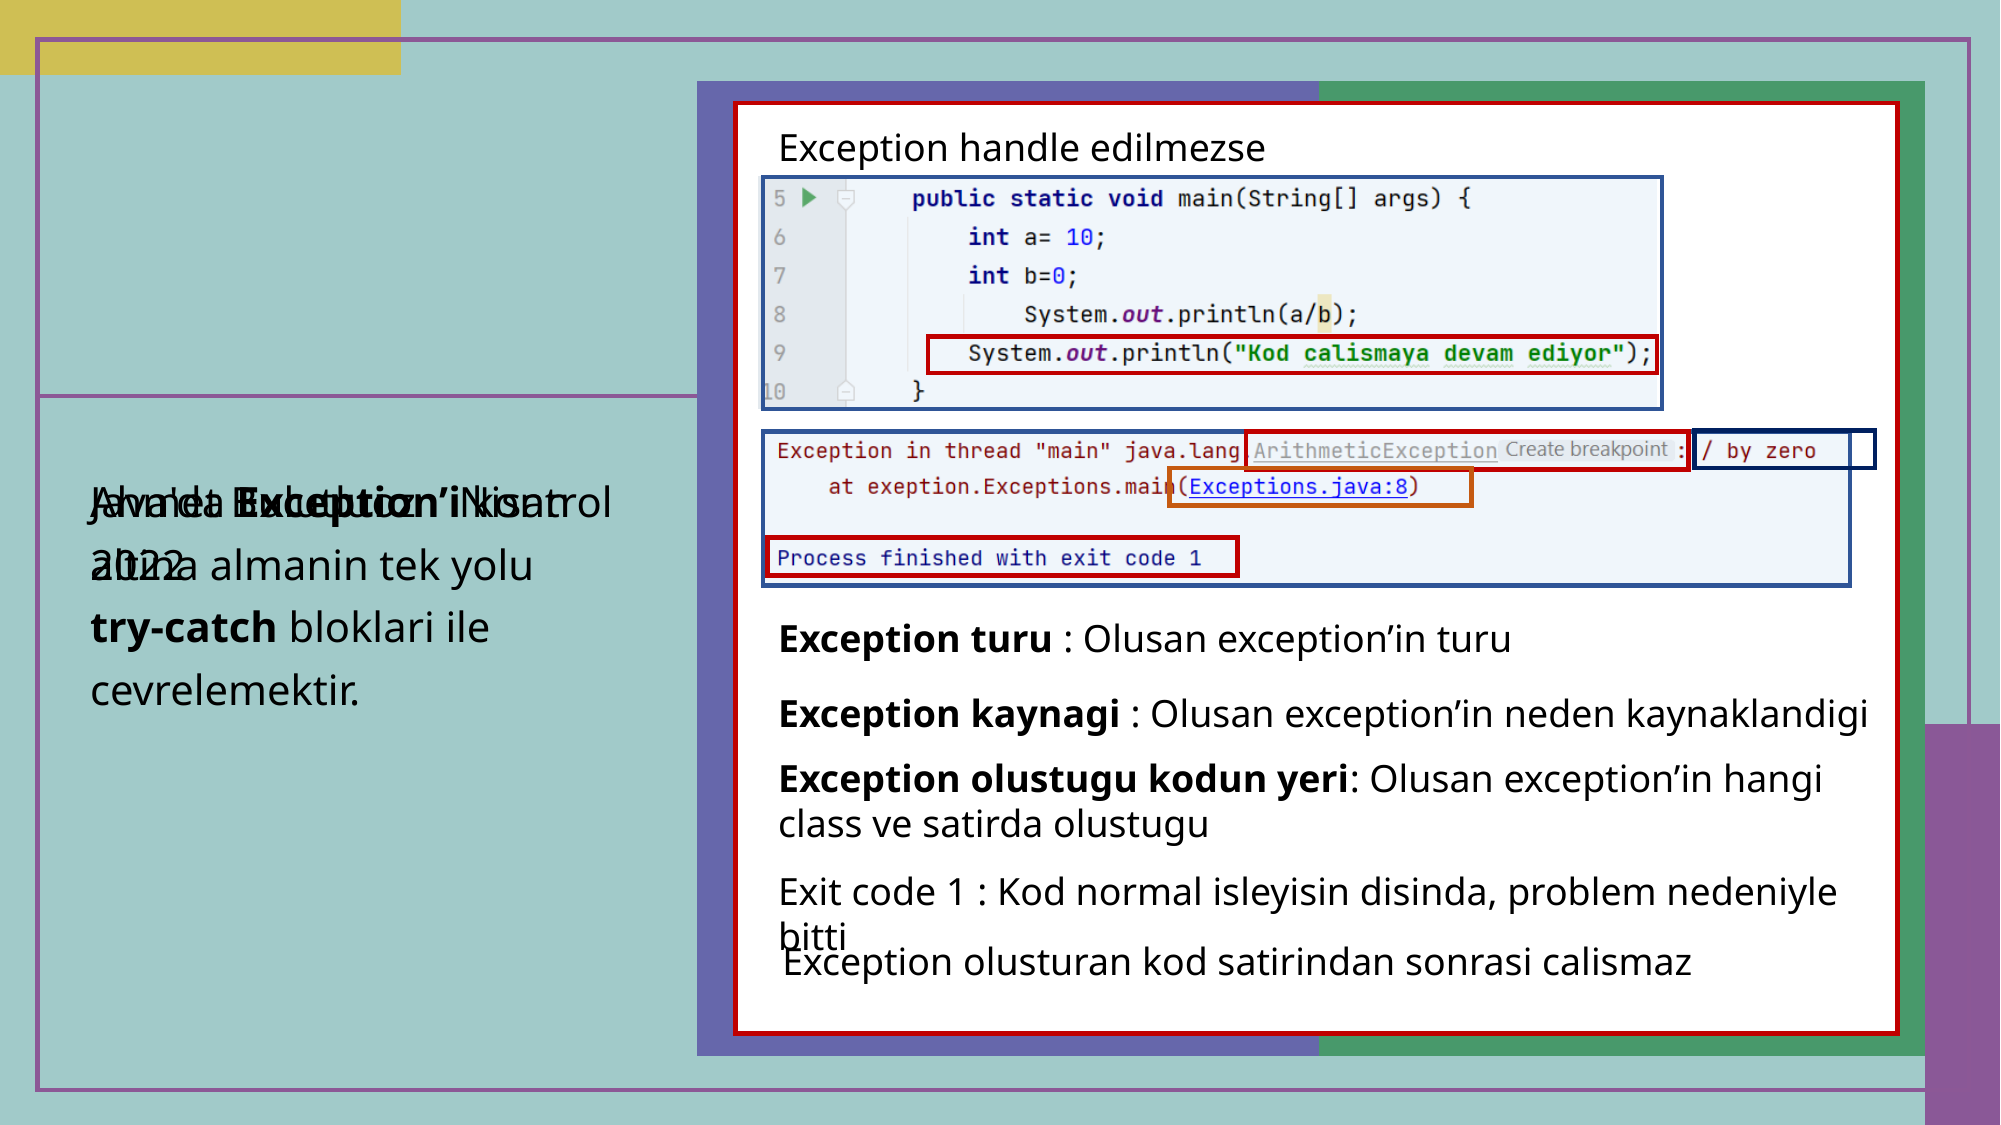

Exception handle edilmezse
# Handling exepcitions
Java'da Exception’i kontrol altina almanin tek yolu
try-catch bloklari ile cevrelemektir.
Ahmet Bulutluoz Nisan 2022
Exception turu : Olusan exception’in turu
Exception kaynagi : Olusan exception’in neden kaynaklandigi
Exception olustugu kodun yeri: Olusan exception’in hangi class ve satirda olustugu
Exit code 1 : Kod normal isleyisin disinda, problem nedeniyle bitti
Exception olusturan kod satirindan sonrasi calismaz